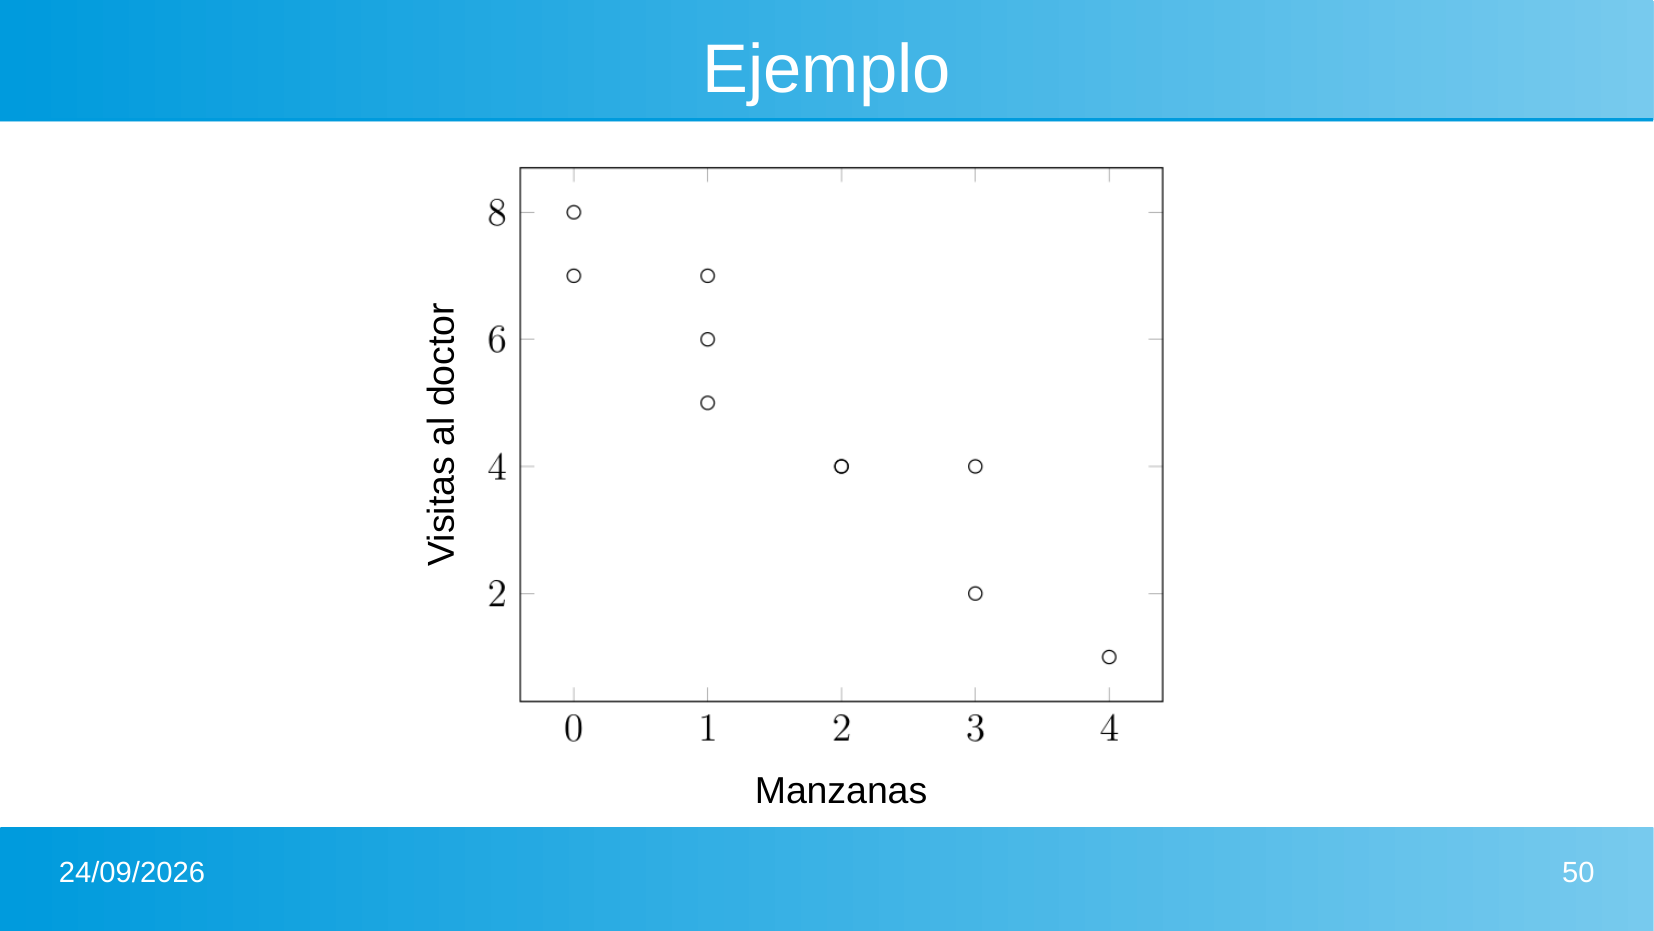

# Ejemplo
Visitas al doctor
Manzanas
50